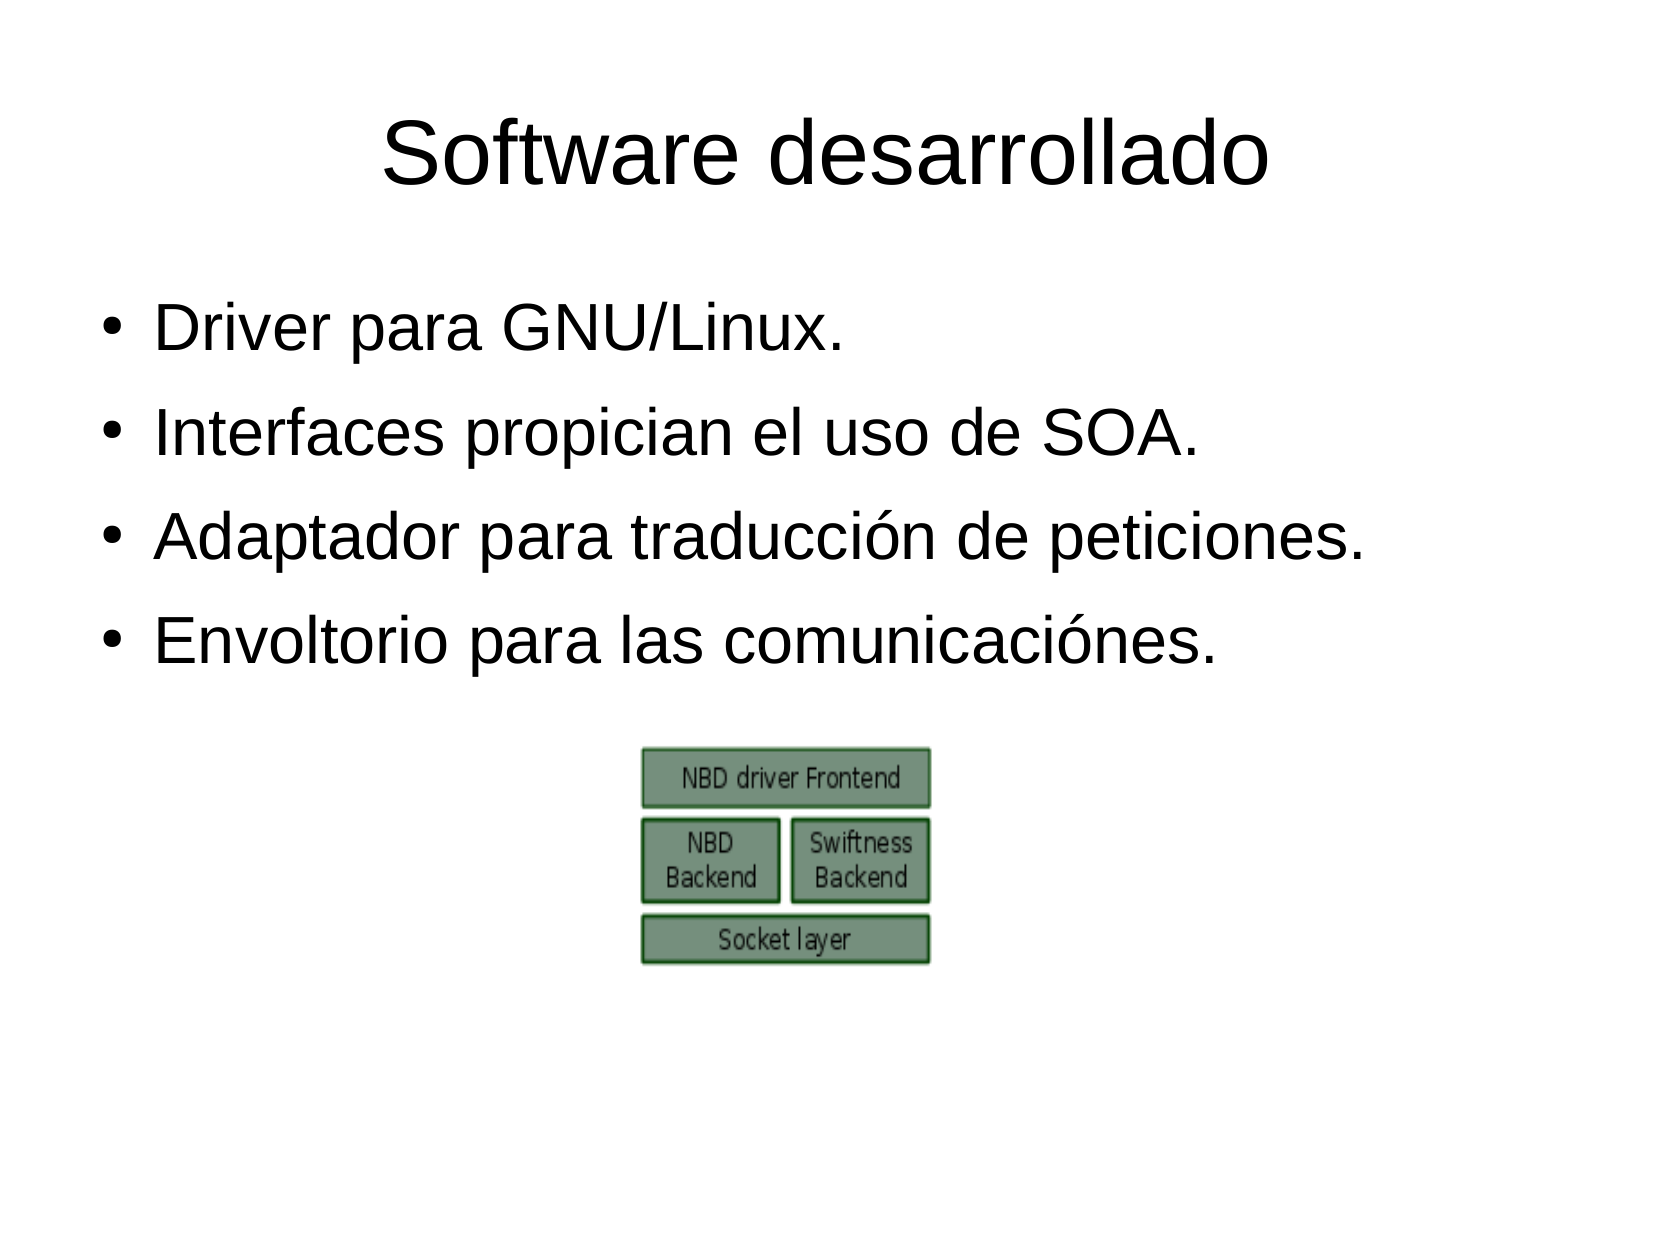

# Software desarrollado
Driver para GNU/Linux.
Interfaces propician el uso de SOA.
Adaptador para traducción de peticiones.
Envoltorio para las comunicaciónes.